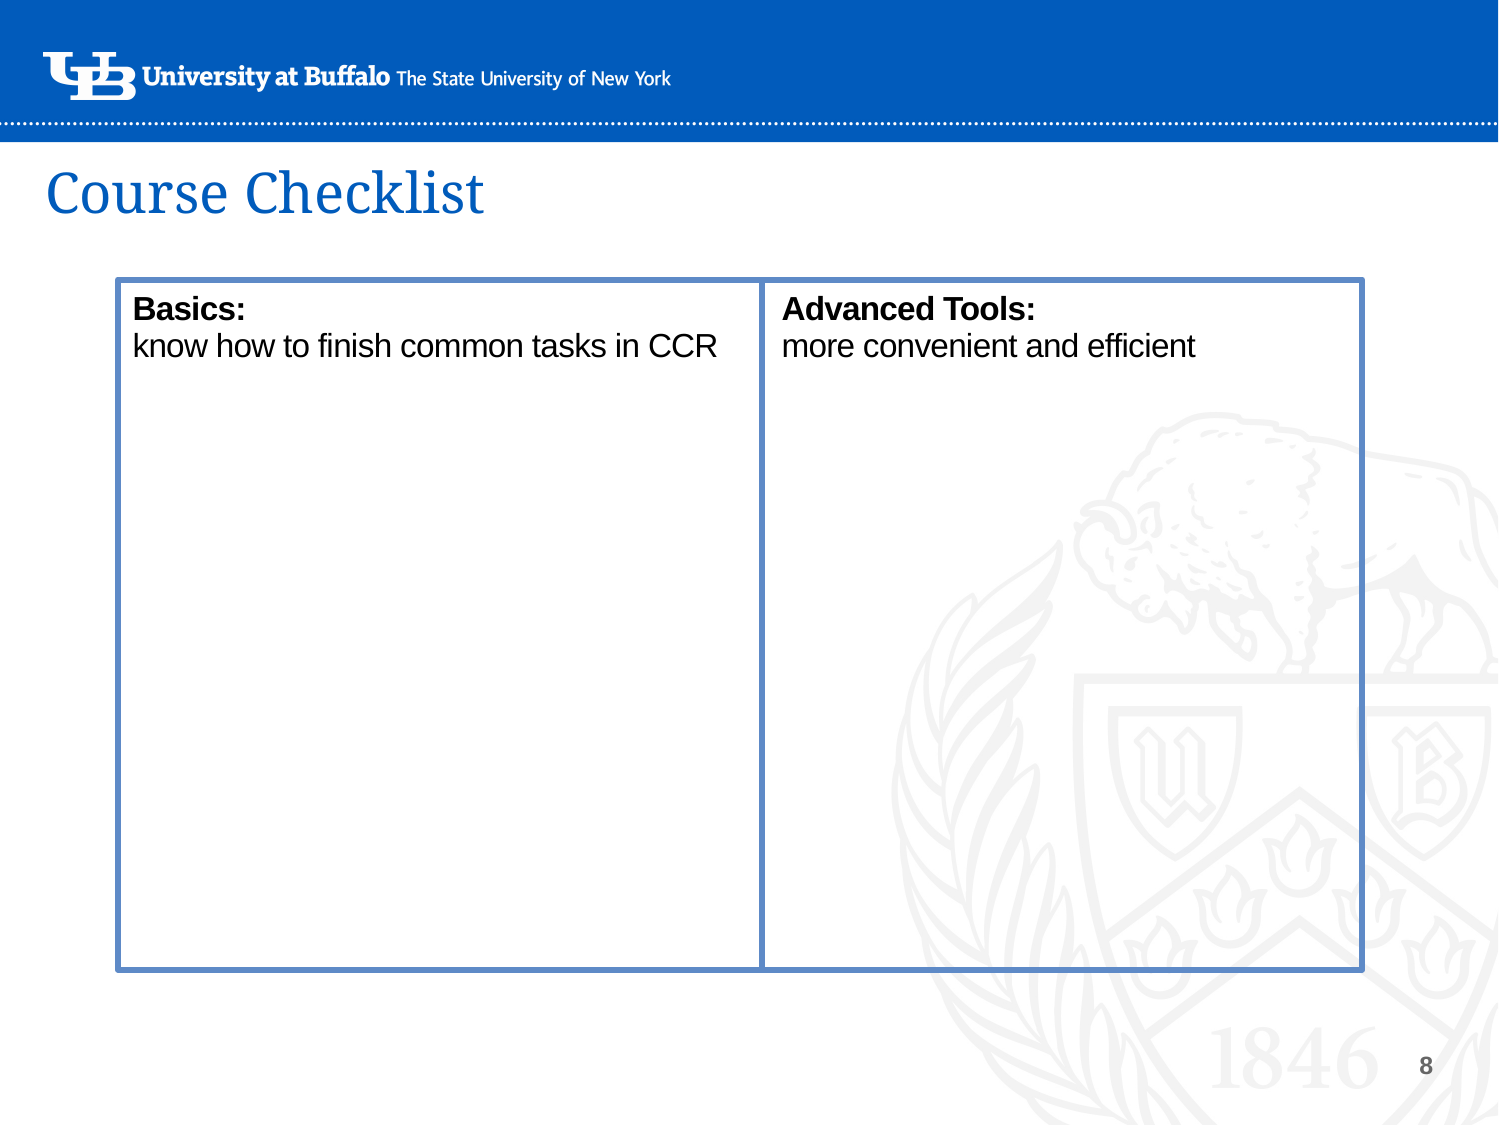

#
Course Checklist
Basics:
know how to finish common tasks in CCR
Advanced Tools:
more convenient and efficient